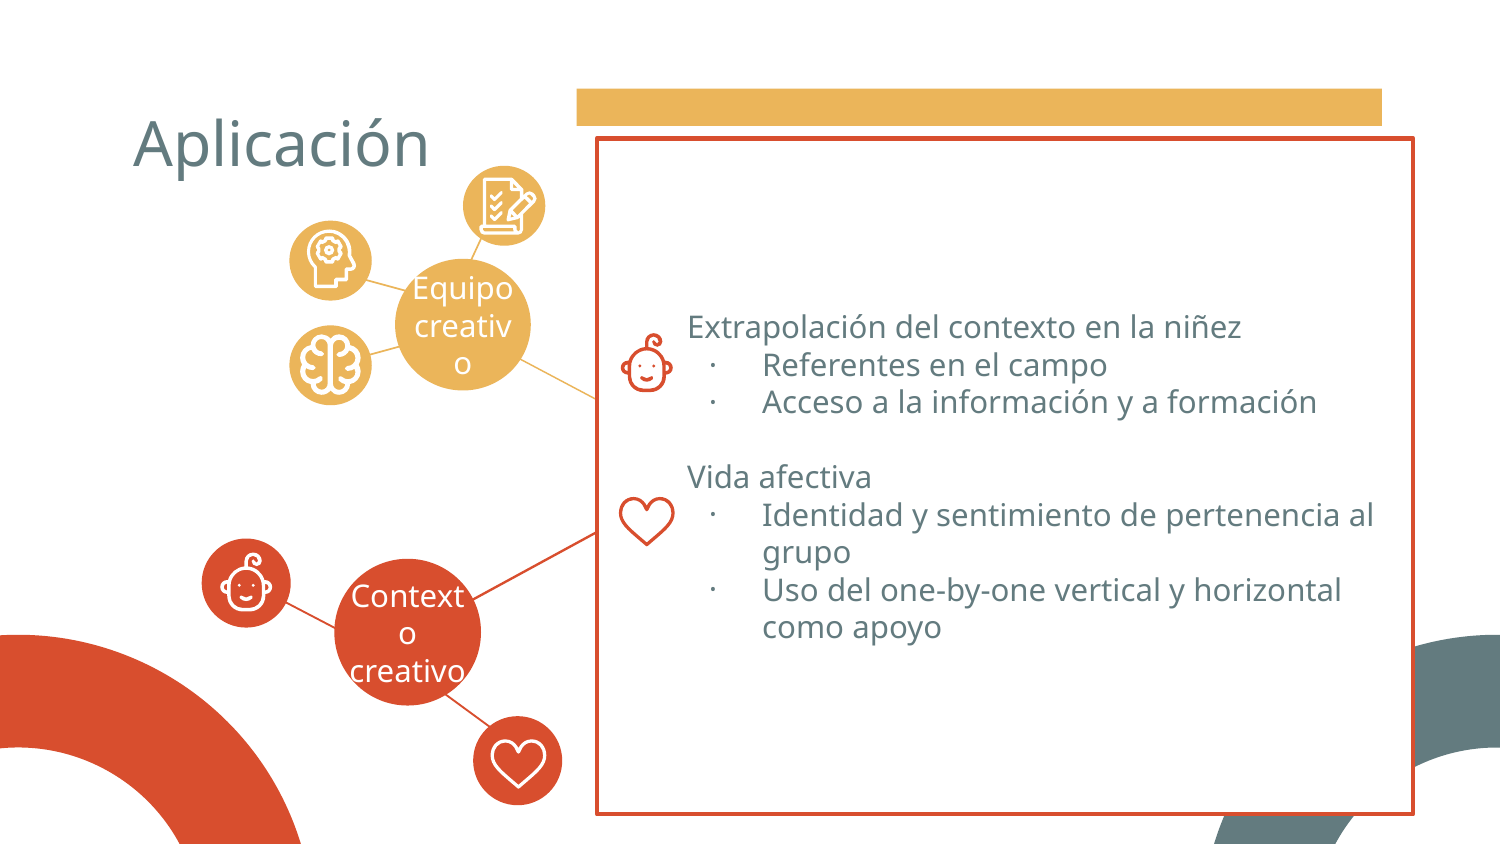

# Aplicación
Extrapolación del contexto en la niñez
Referentes en el campo
Acceso a la información y a formación
Vida afectiva
Identidad y sentimiento de pertenencia al grupo
Uso del one-by-one vertical y horizontal como apoyo
Proceso creativo
Equipo creativo
Creatividad
Contexto creativo
Producto creativo